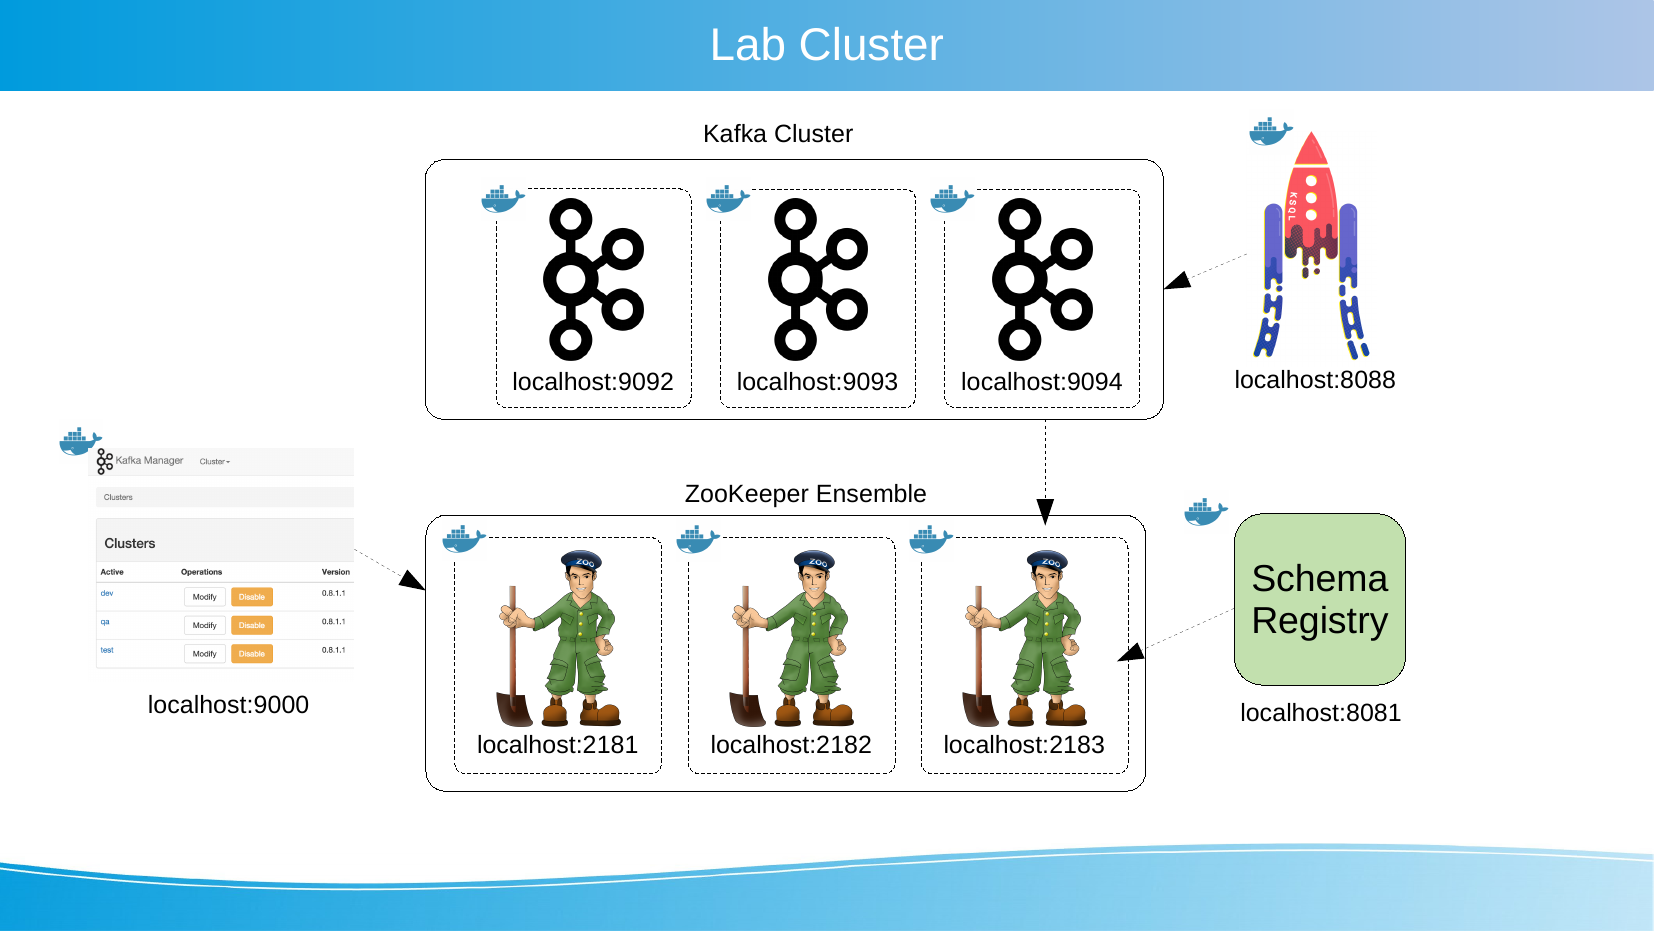

# Lab Cluster
Kafka Cluster
localhost:9092
localhost:9093
localhost:9094
localhost:8088
ZooKeeper Ensemble
Schema
Registry
localhost:2181
localhost:2182
localhost:2183
localhost:9000
localhost:8081